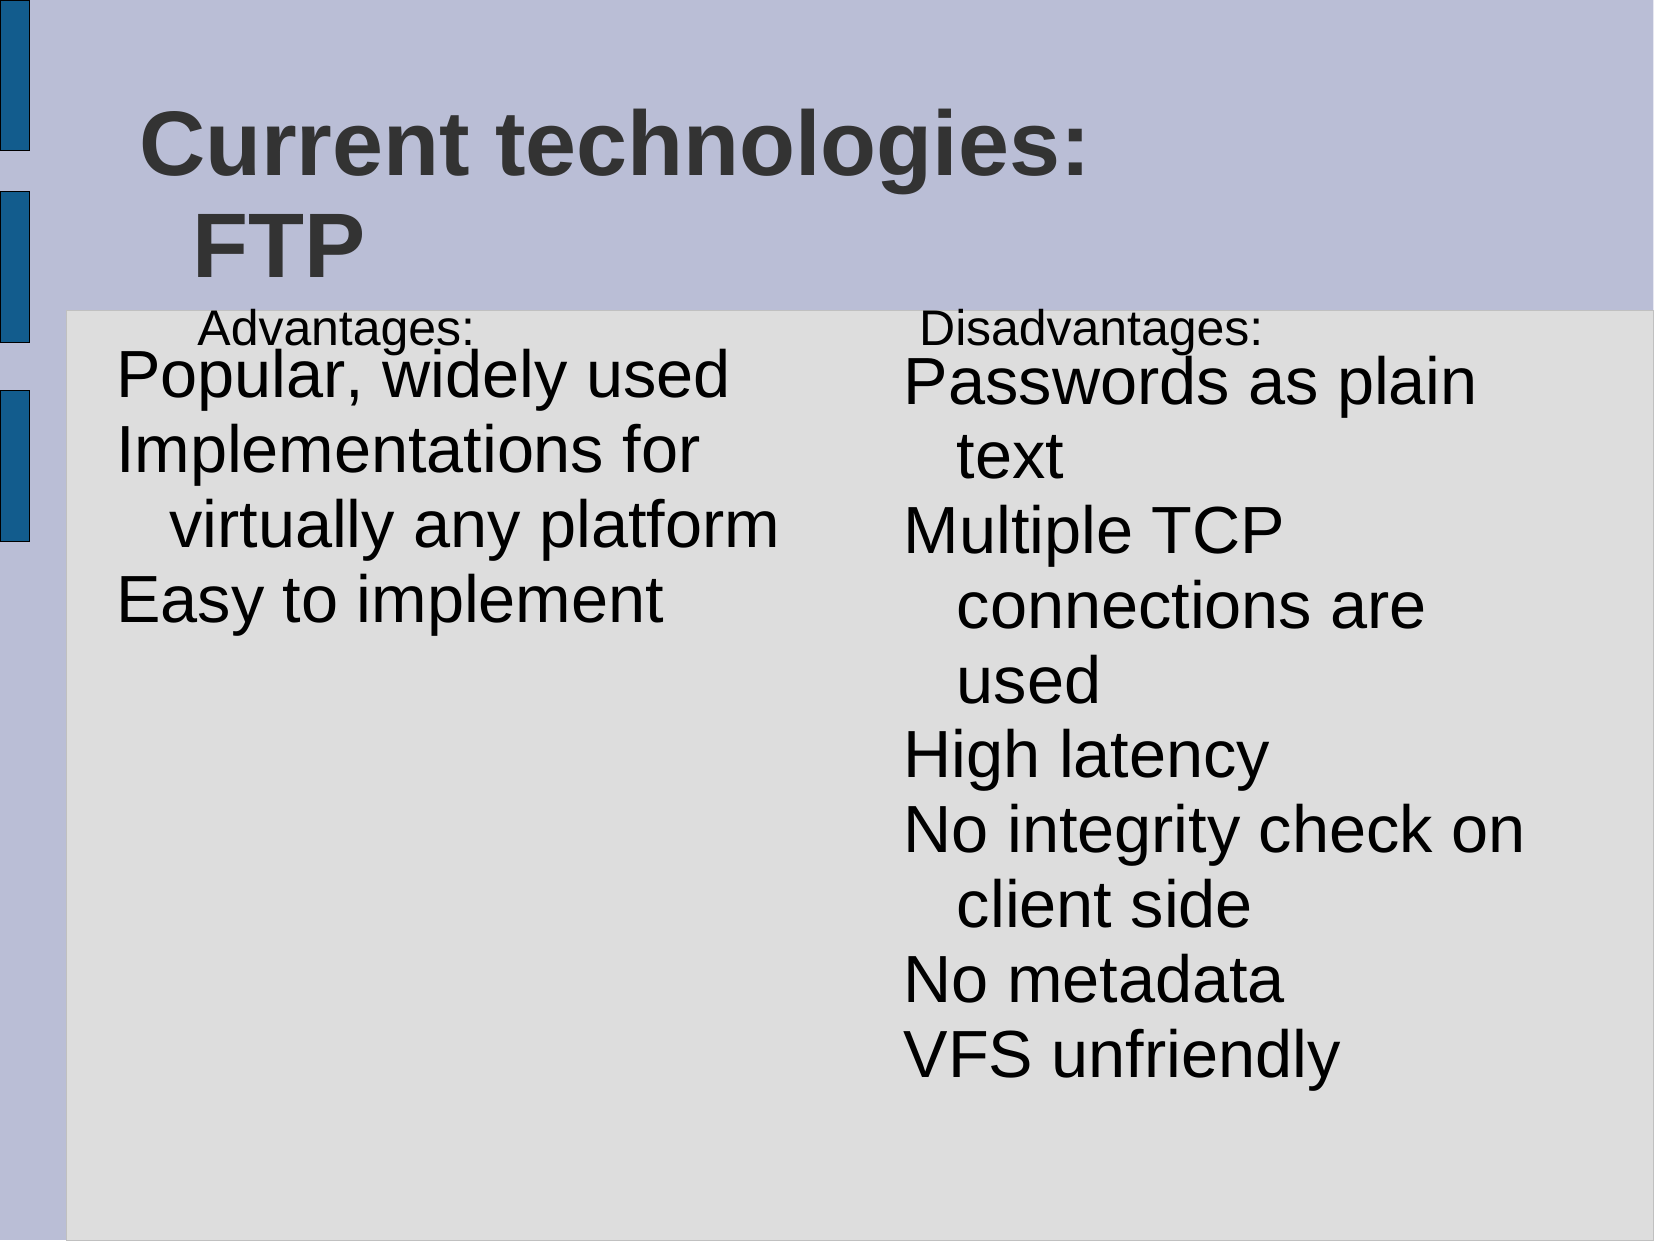

# Current technologies: FTP
Advantages:
Disadvantages:
Popular, widely used
Implementations for virtually any platform
Easy to implement
Passwords as plain text
Multiple TCP connections are used
High latency
No integrity check on client side
No metadata
VFS unfriendly